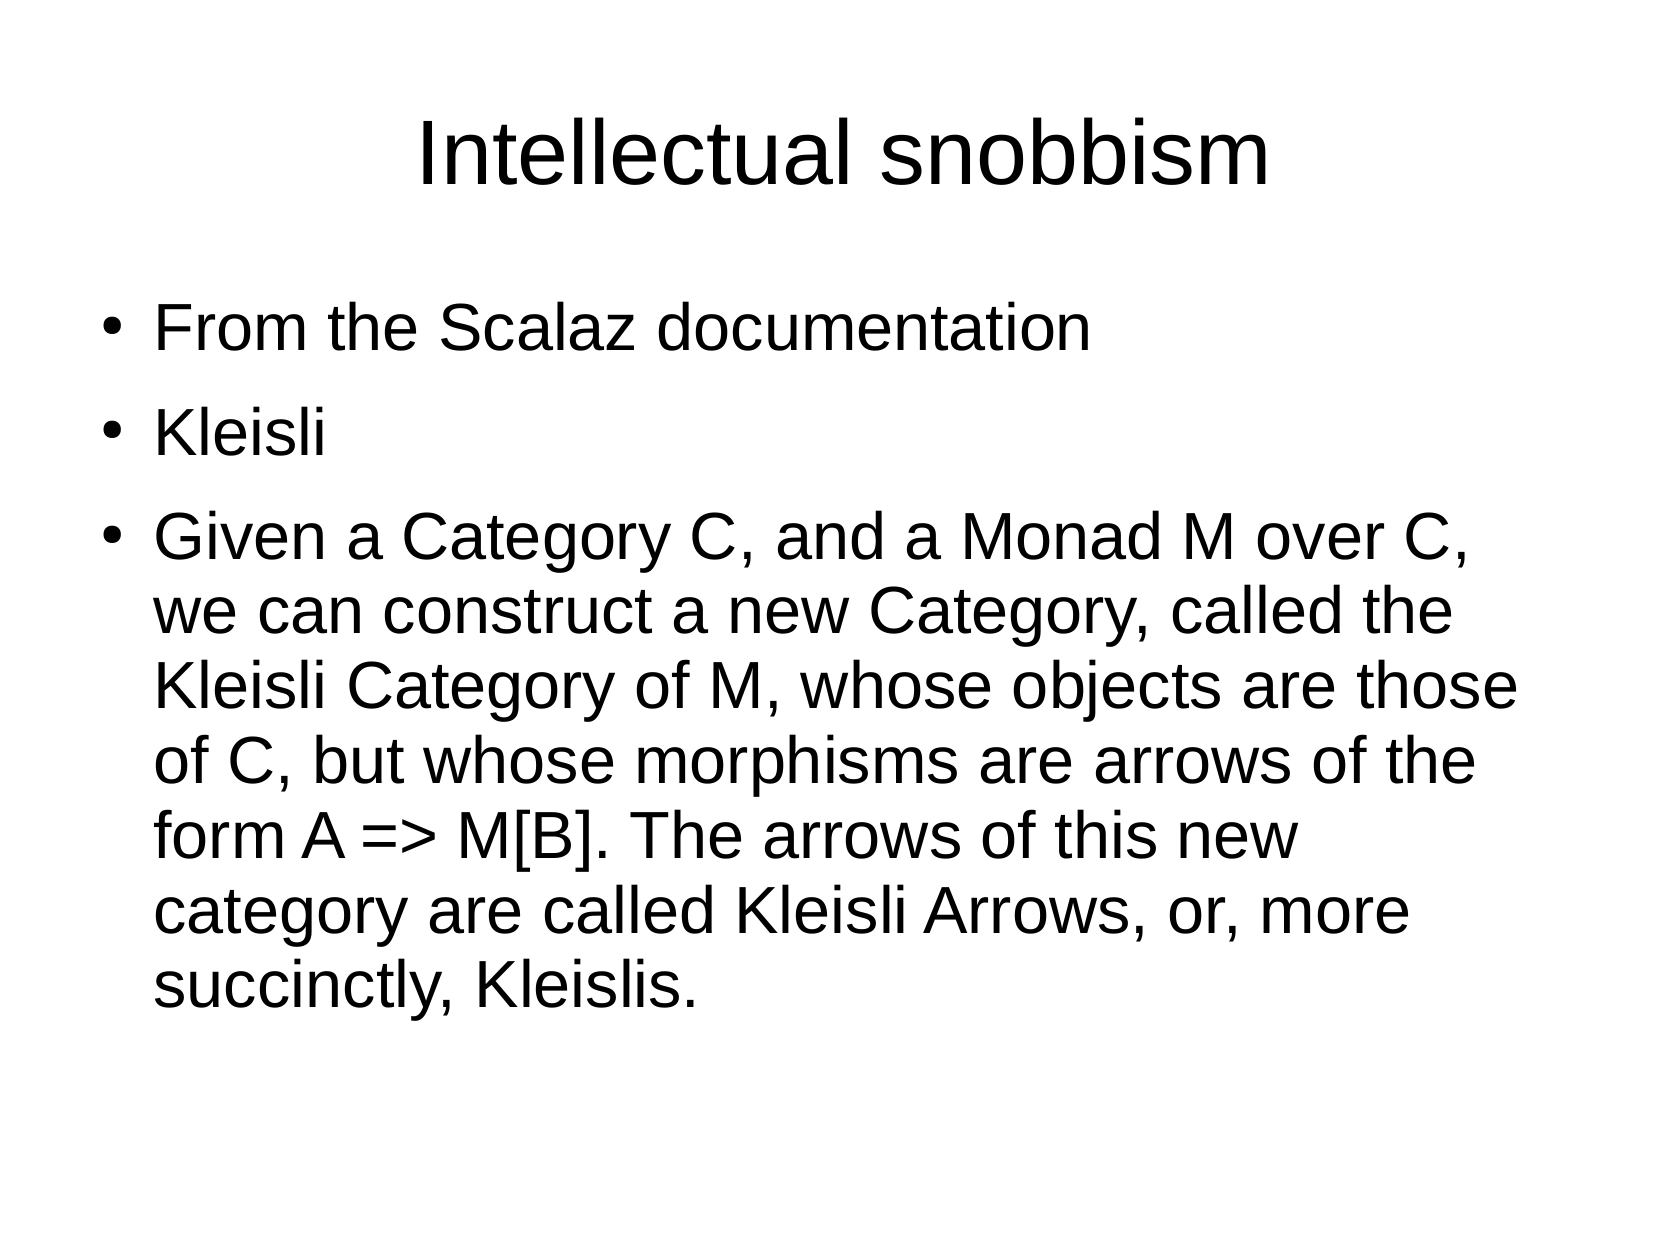

# Intellectual snobbism
From the Scalaz documentation
Kleisli
Given a Category C, and a Monad M over C, we can construct a new Category, called the Kleisli Category of M, whose objects are those of C, but whose morphisms are arrows of the form A => M[B]. The arrows of this new category are called Kleisli Arrows, or, more succinctly, Kleislis.